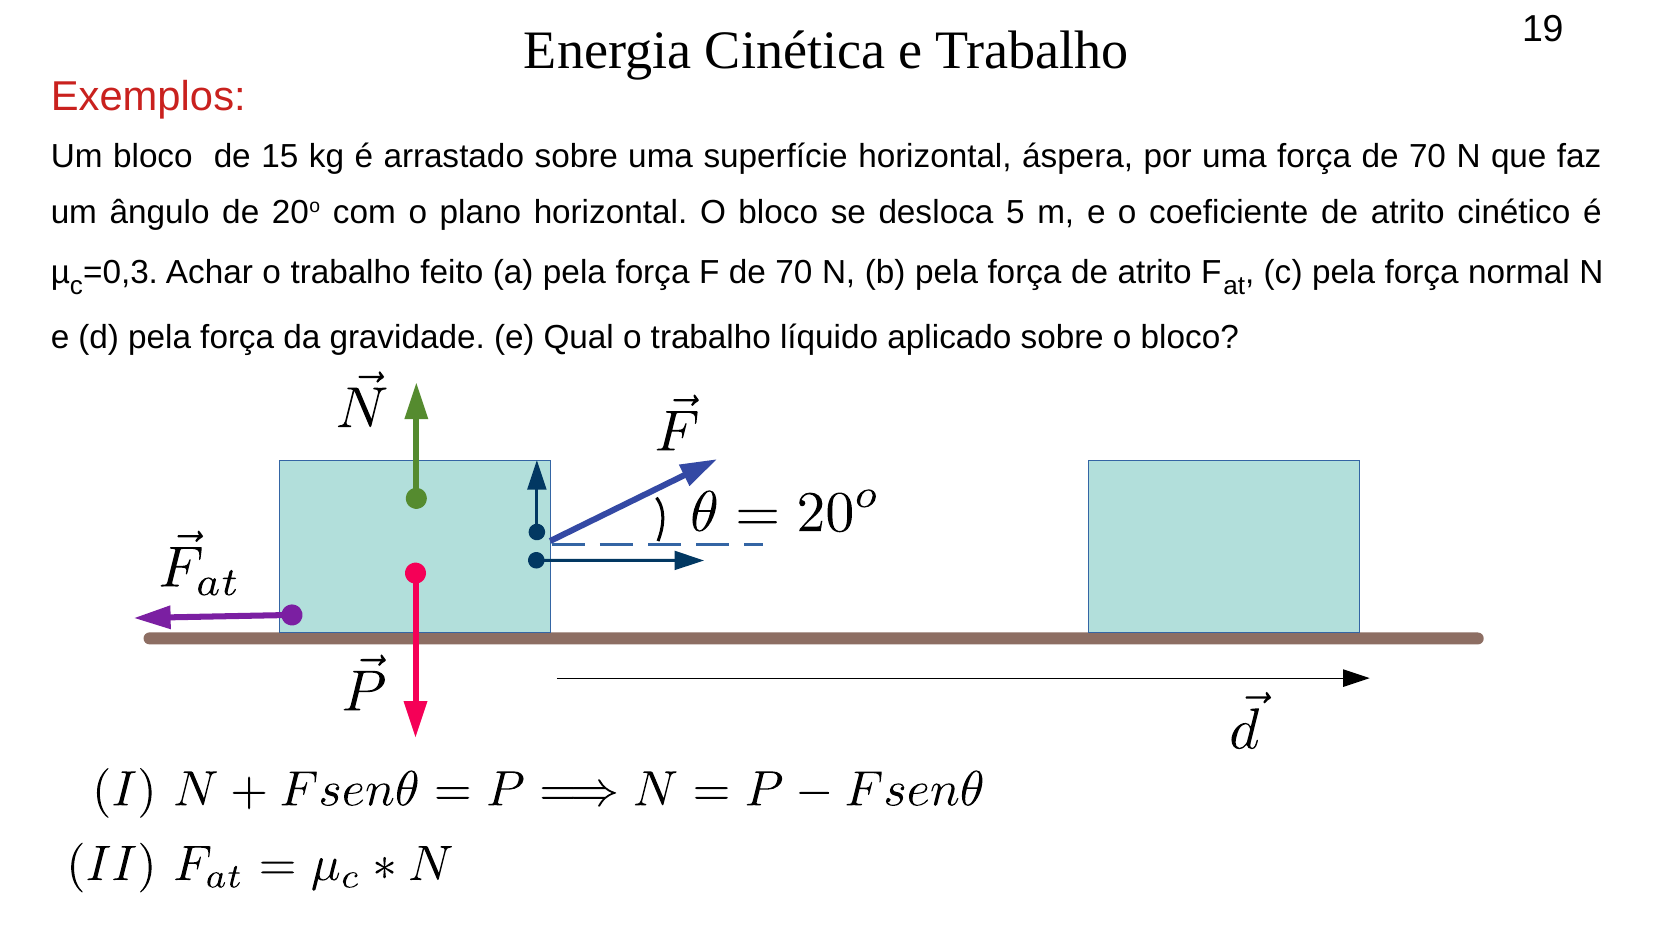

Energia Cinética e Trabalho
Exemplos:
Um bloco de 15 kg é arrastado sobre uma superfície horizontal, áspera, por uma força de 70 N que faz um ângulo de 20o com o plano horizontal. O bloco se desloca 5 m, e o coeficiente de atrito cinético é µc=0,3. Achar o trabalho feito (a) pela força F de 70 N, (b) pela força de atrito Fat, (c) pela força normal N e (d) pela força da gravidade. (e) Qual o trabalho líquido aplicado sobre o bloco?